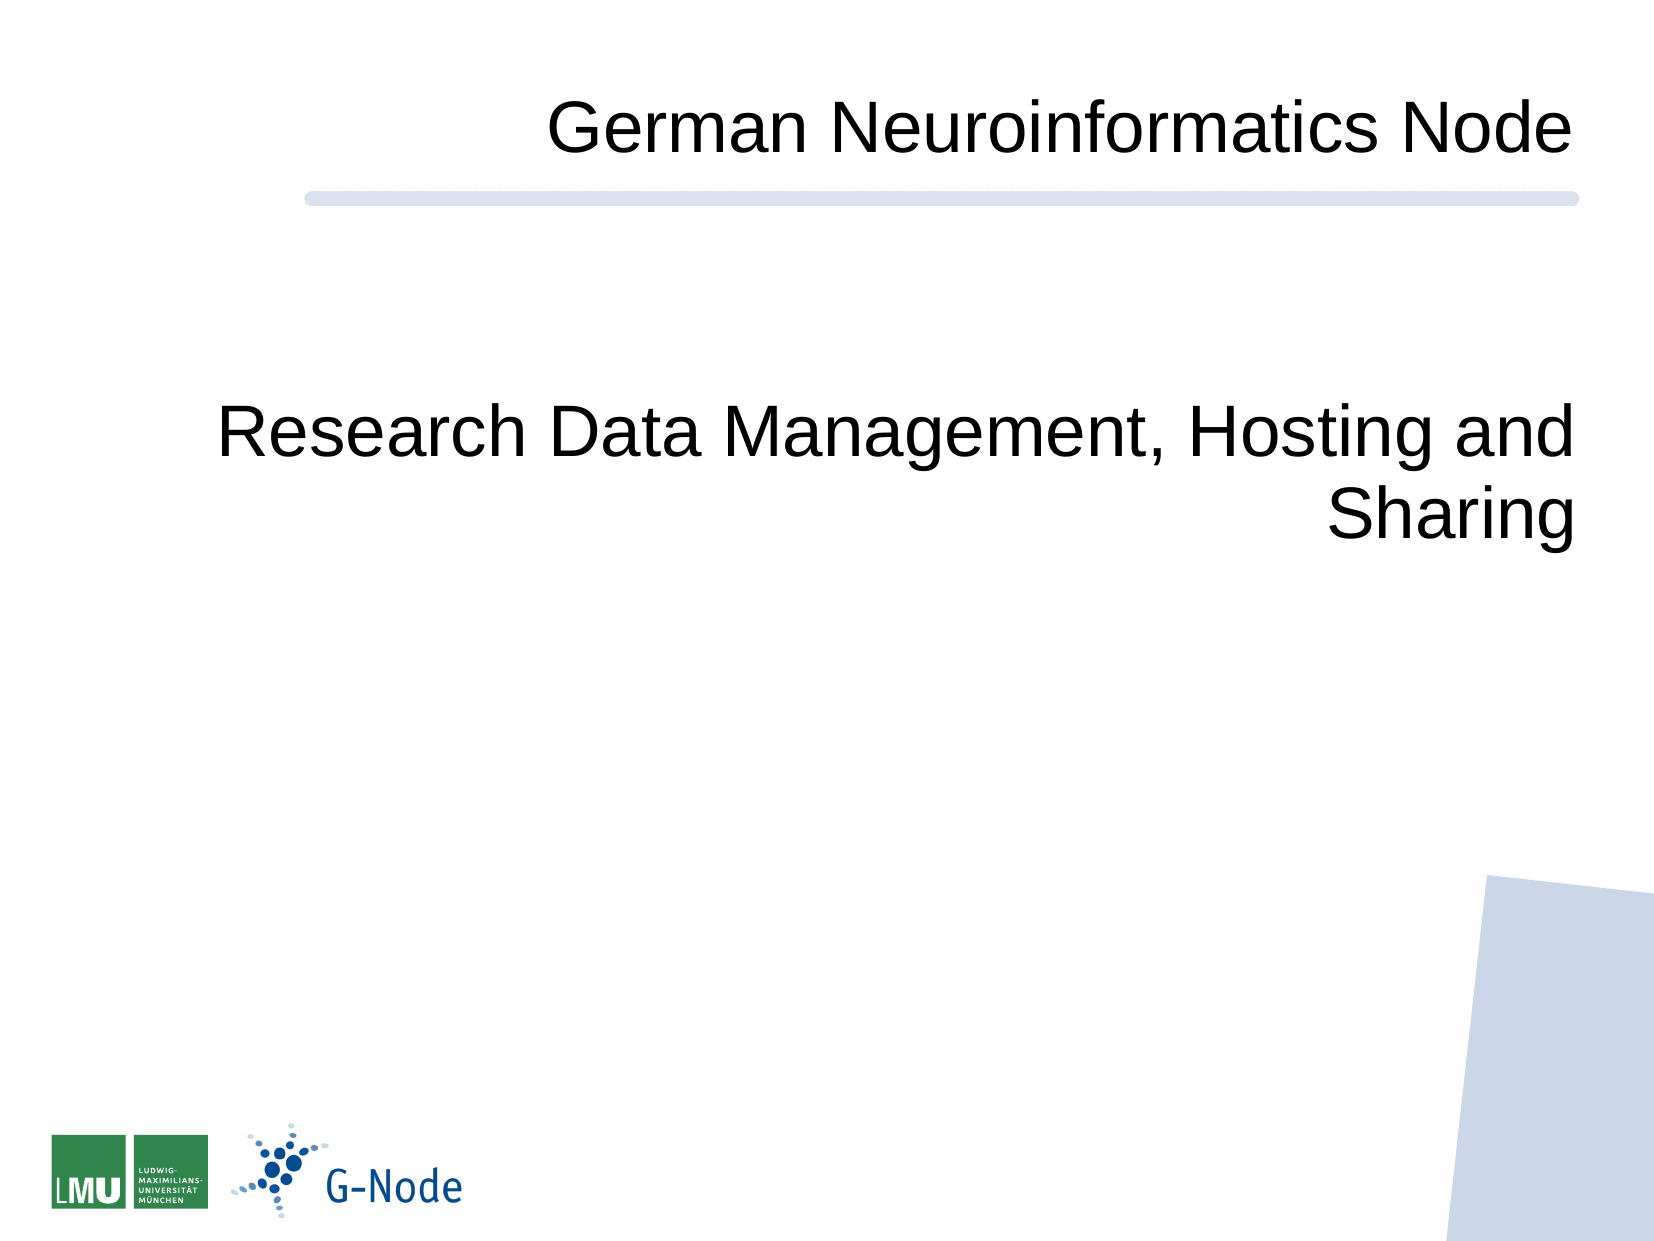

German Neuroinformatics Node
Research Data Management, Hosting and Sharing